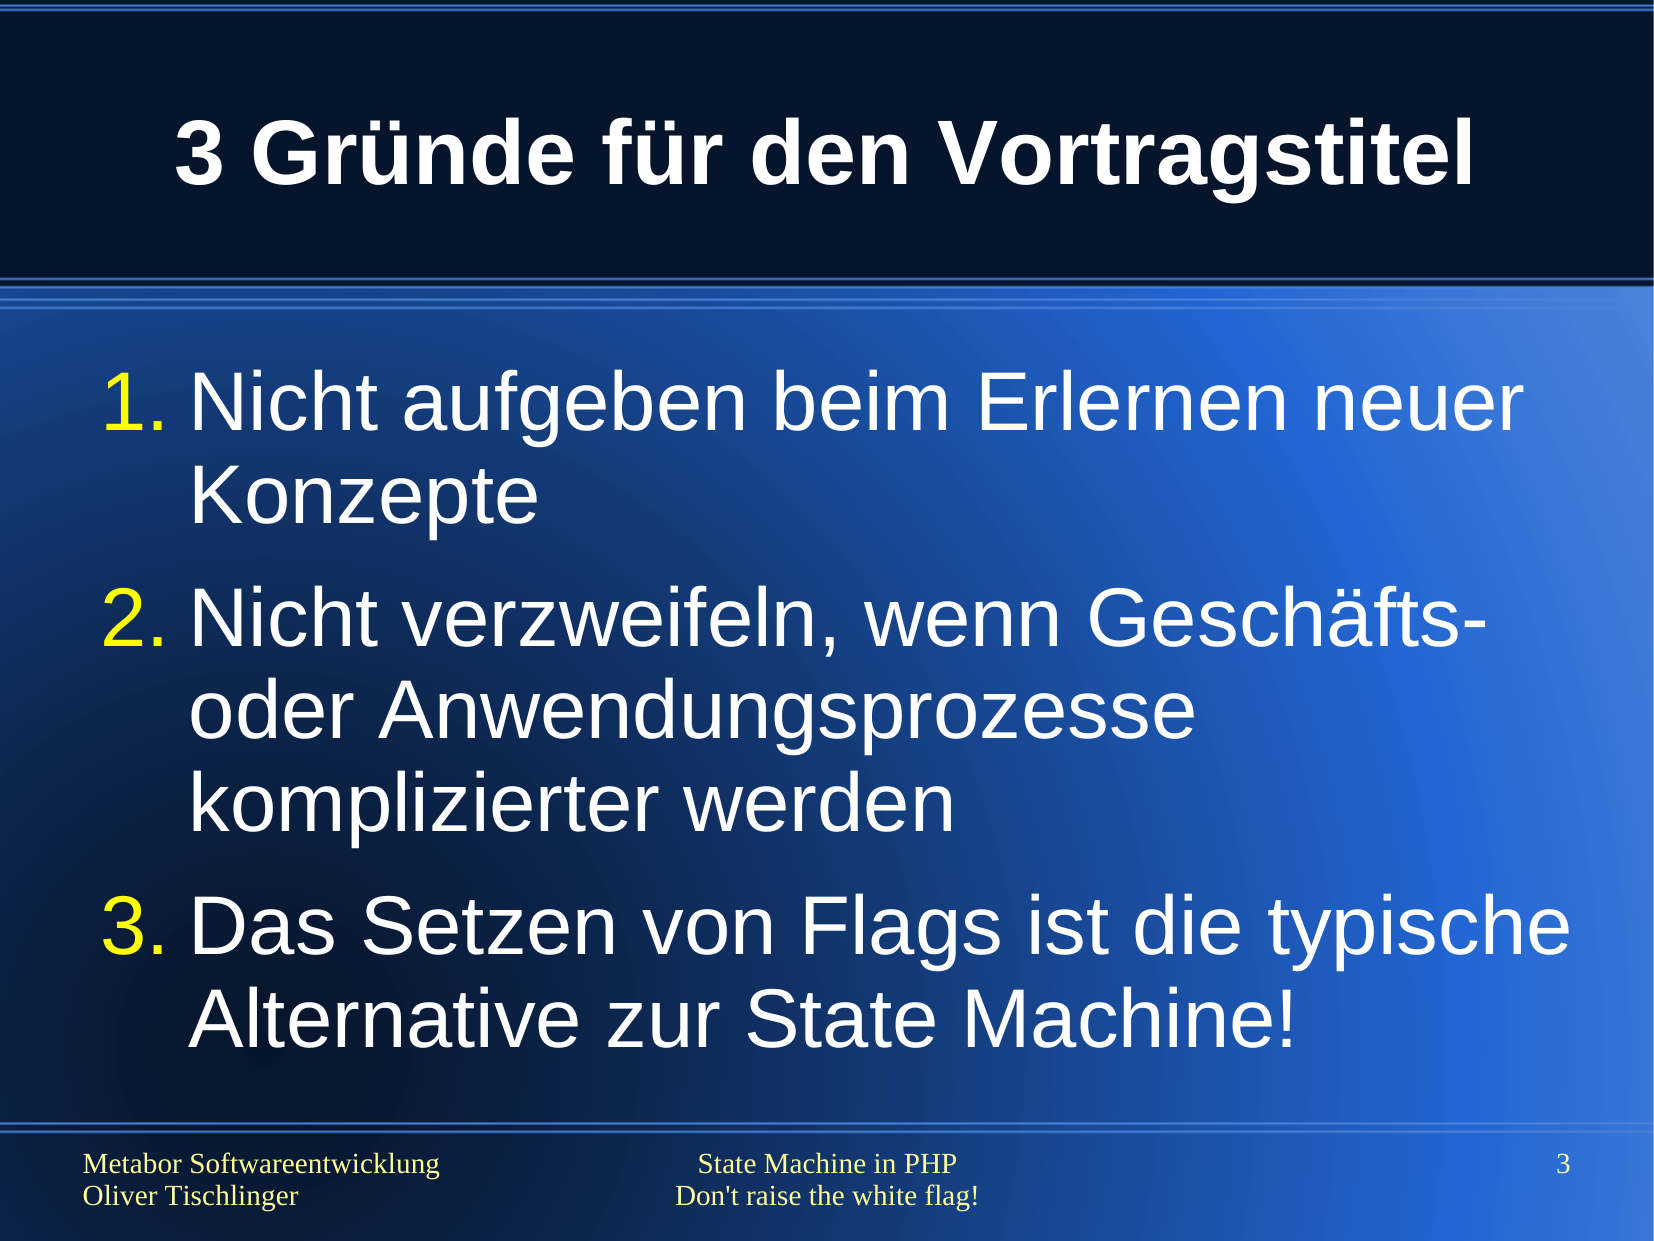

# 3 Gründe für den Vortragstitel
Nicht aufgeben beim Erlernen neuer Konzepte
Nicht verzweifeln, wenn Geschäfts- oder Anwendungsprozesse komplizierter werden
Das Setzen von Flags ist die typische Alternative zur State Machine!
3